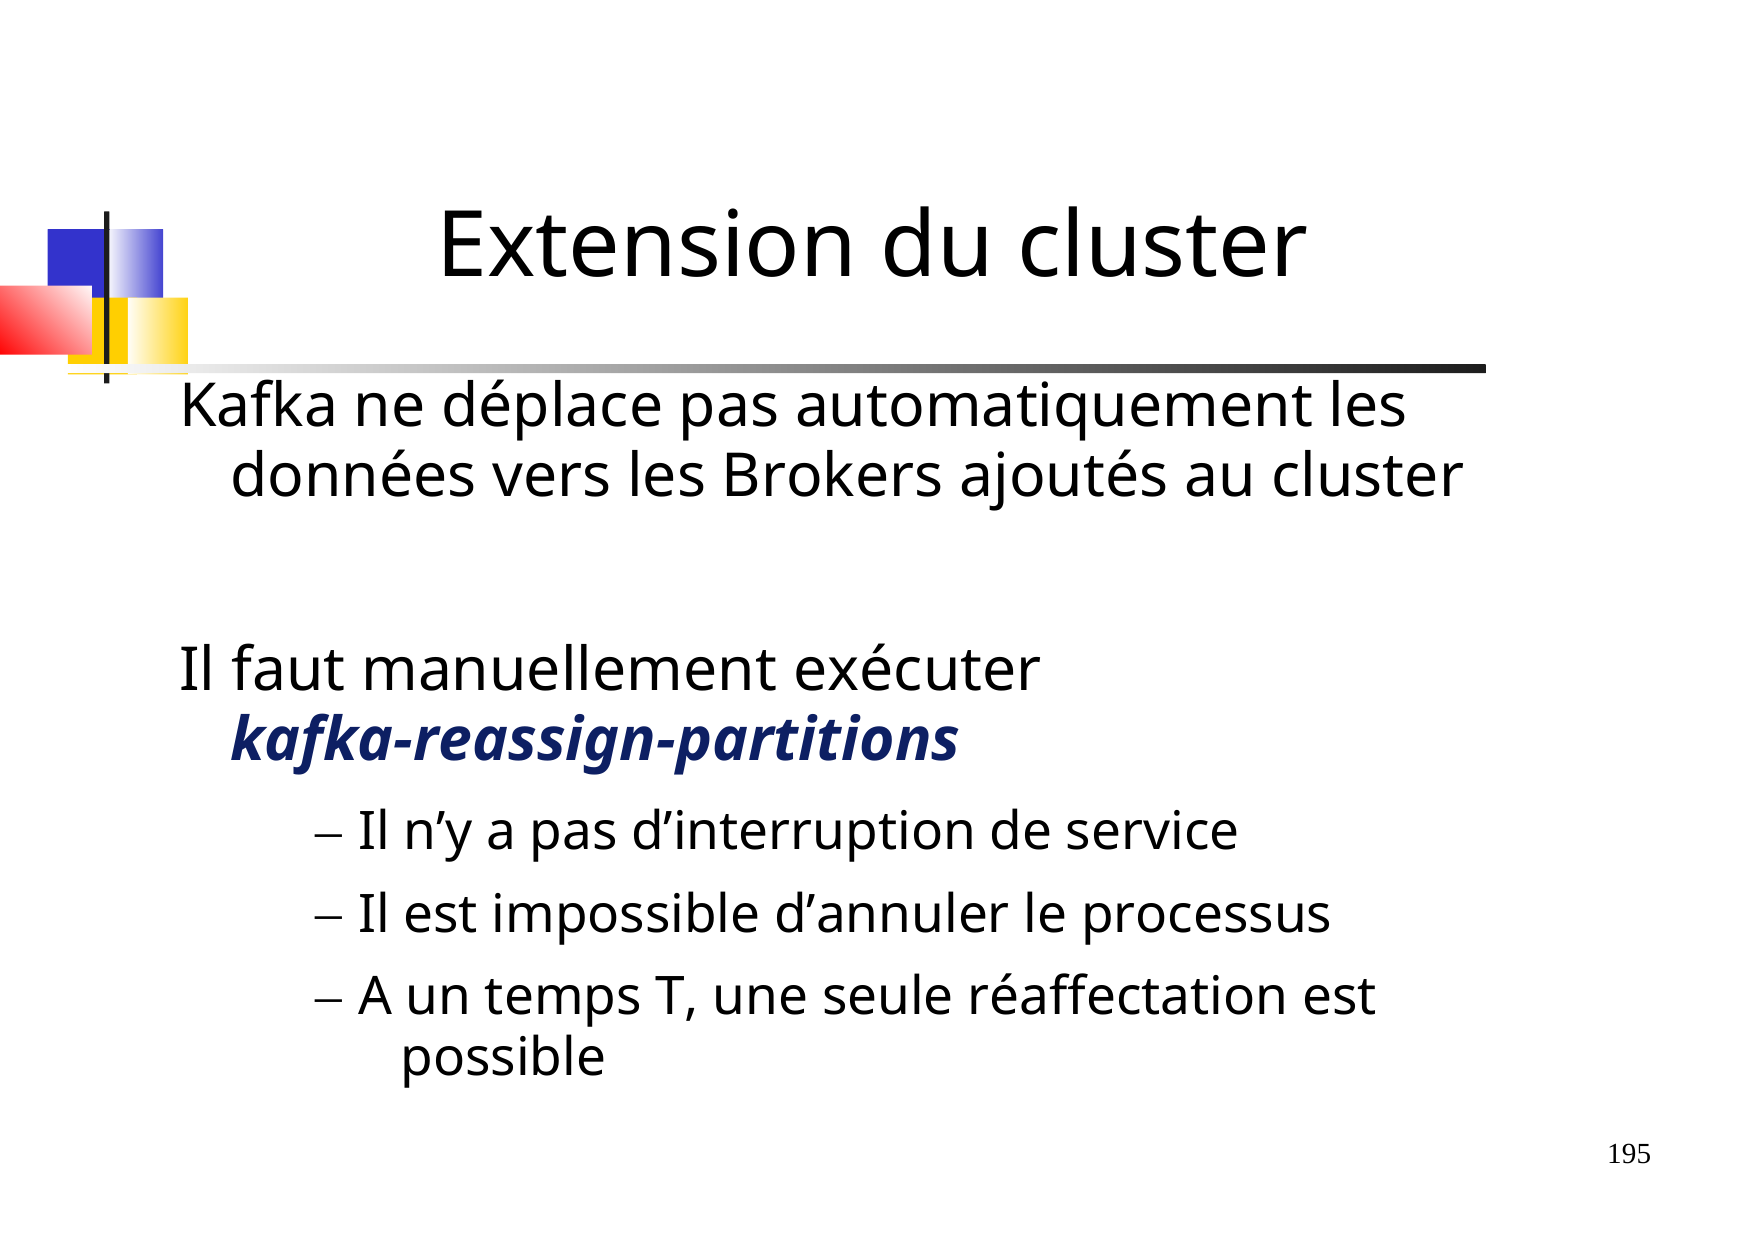

# Extension du cluster
Kafka ne déplace pas automatiquement les données vers les Brokers ajoutés au cluster
Il faut manuellement exécuter
kafka-reassign-partitions
Il n’y a pas d’interruption de service
Il est impossible d’annuler le processus
A un temps T, une seule réaffectation est possible